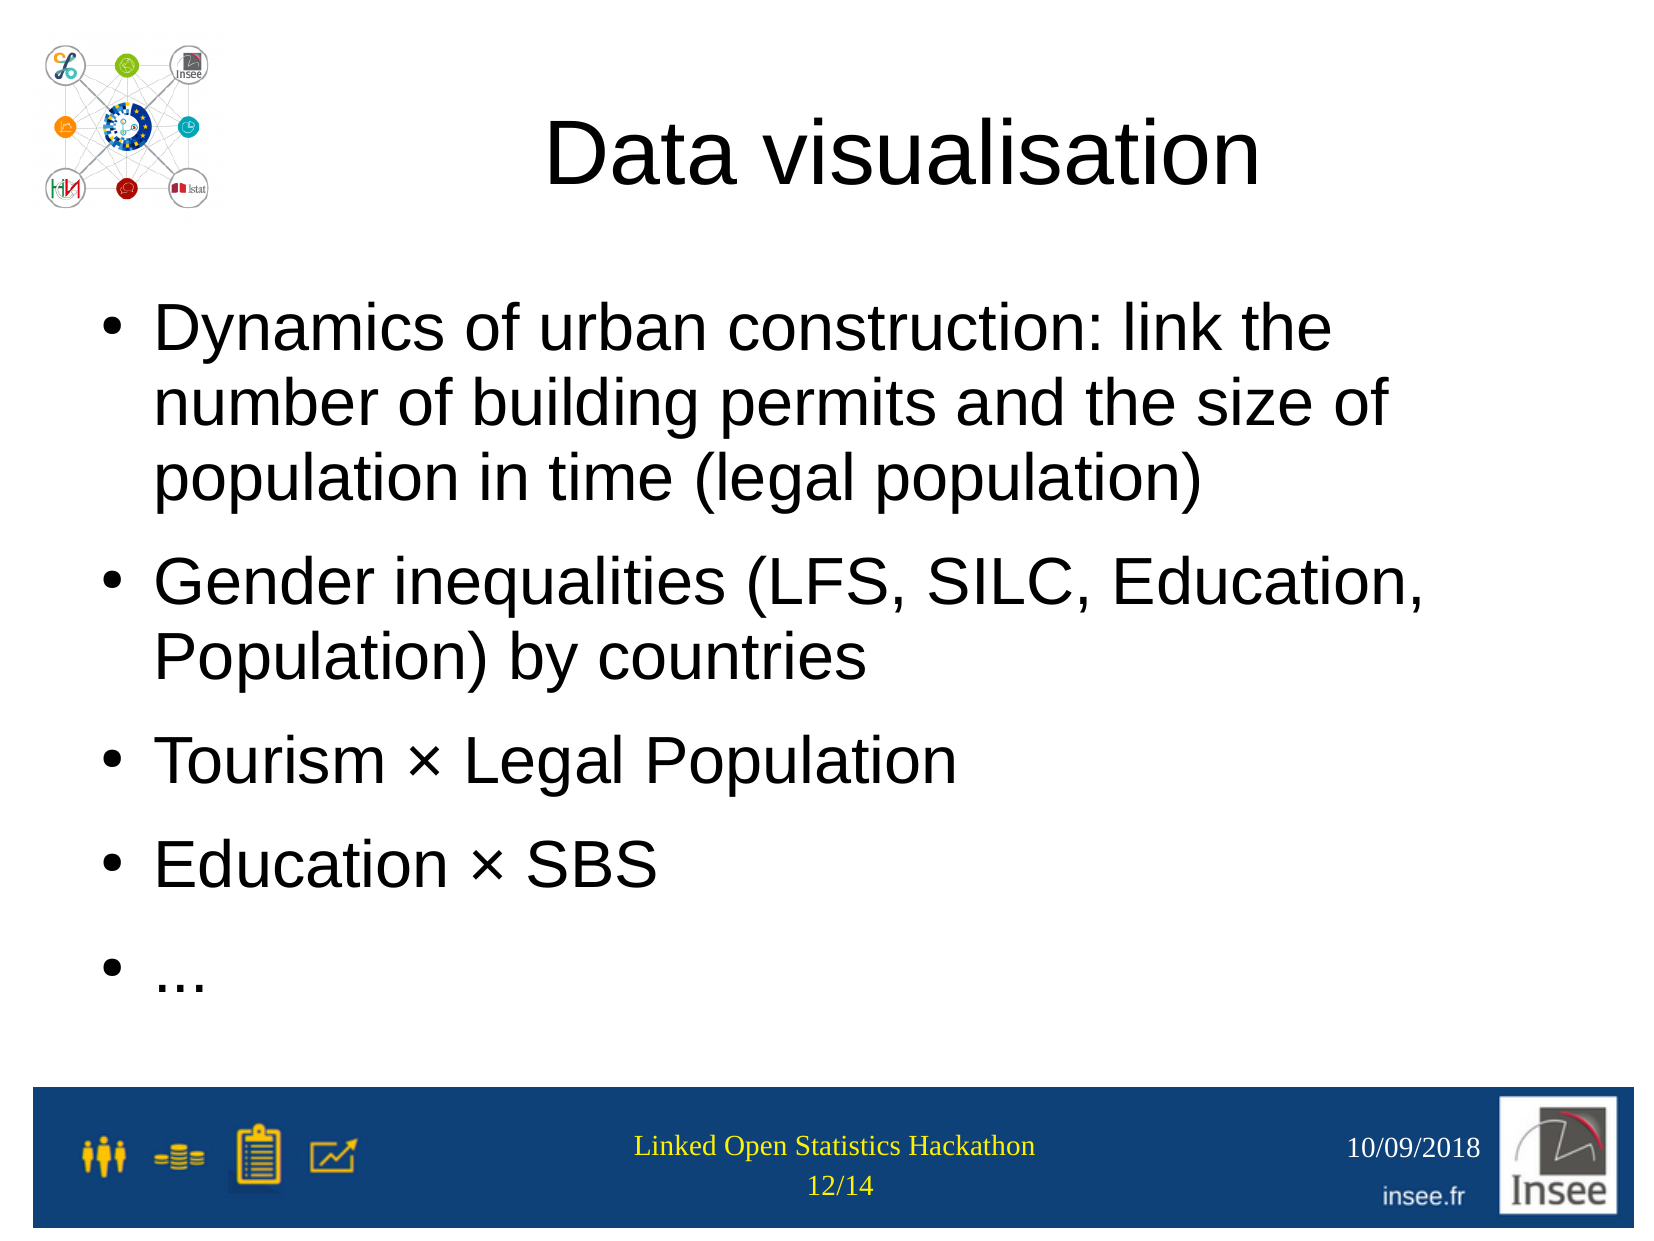

# Data visualisation
Dynamics of urban construction: link the number of building permits and the size of population in time (legal population)
Gender inequalities (LFS, SILC, Education, Population) by countries
Tourism × Legal Population
Education × SBS
...
Linked Open Statistics Hackathon
12